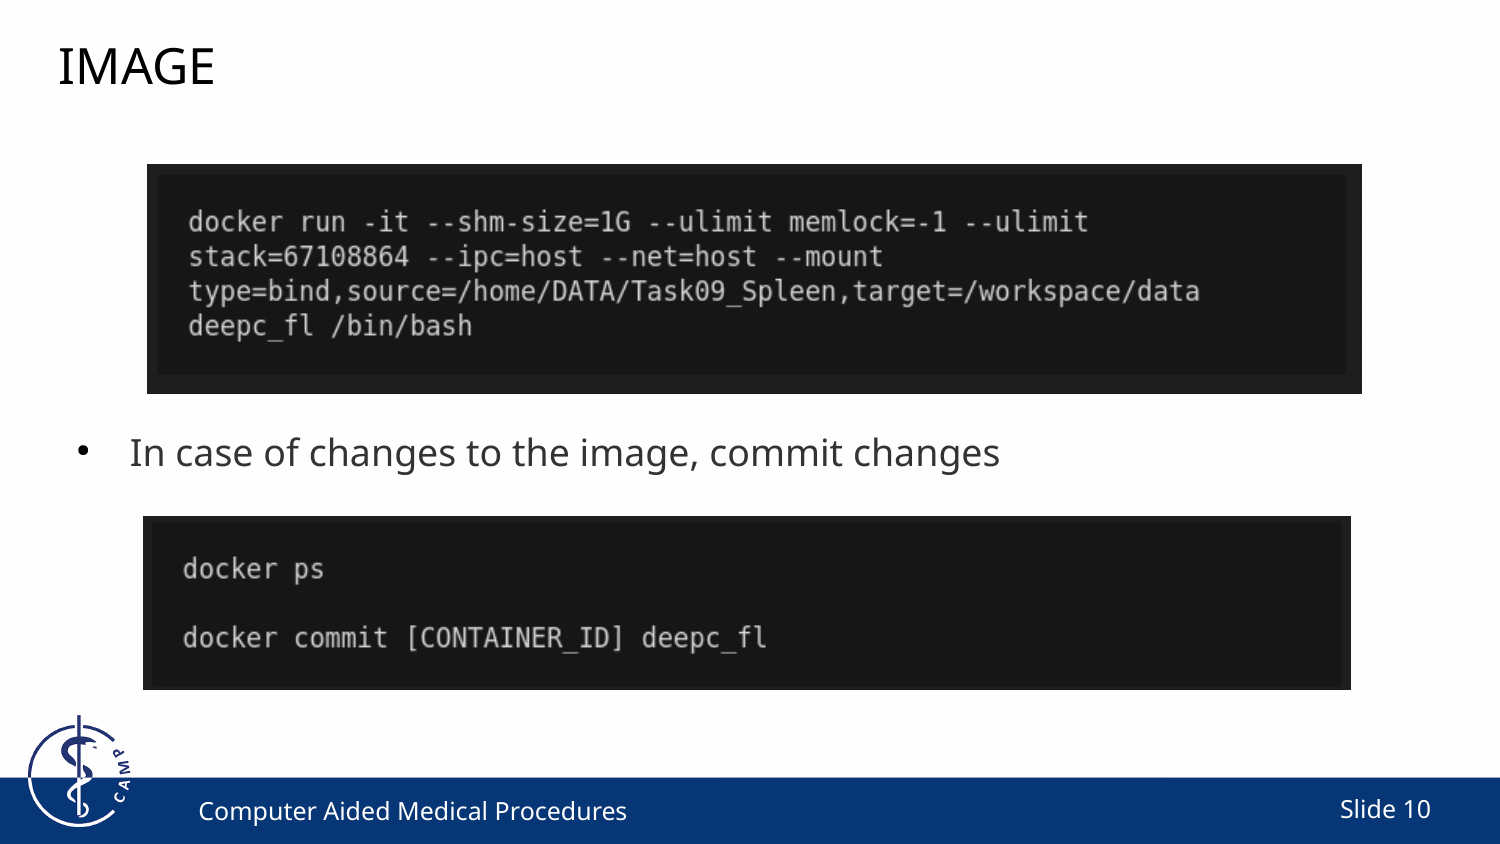

# IMAGE
In case of changes to the image, commit changes
Computer Aided Medical Procedures
Slide